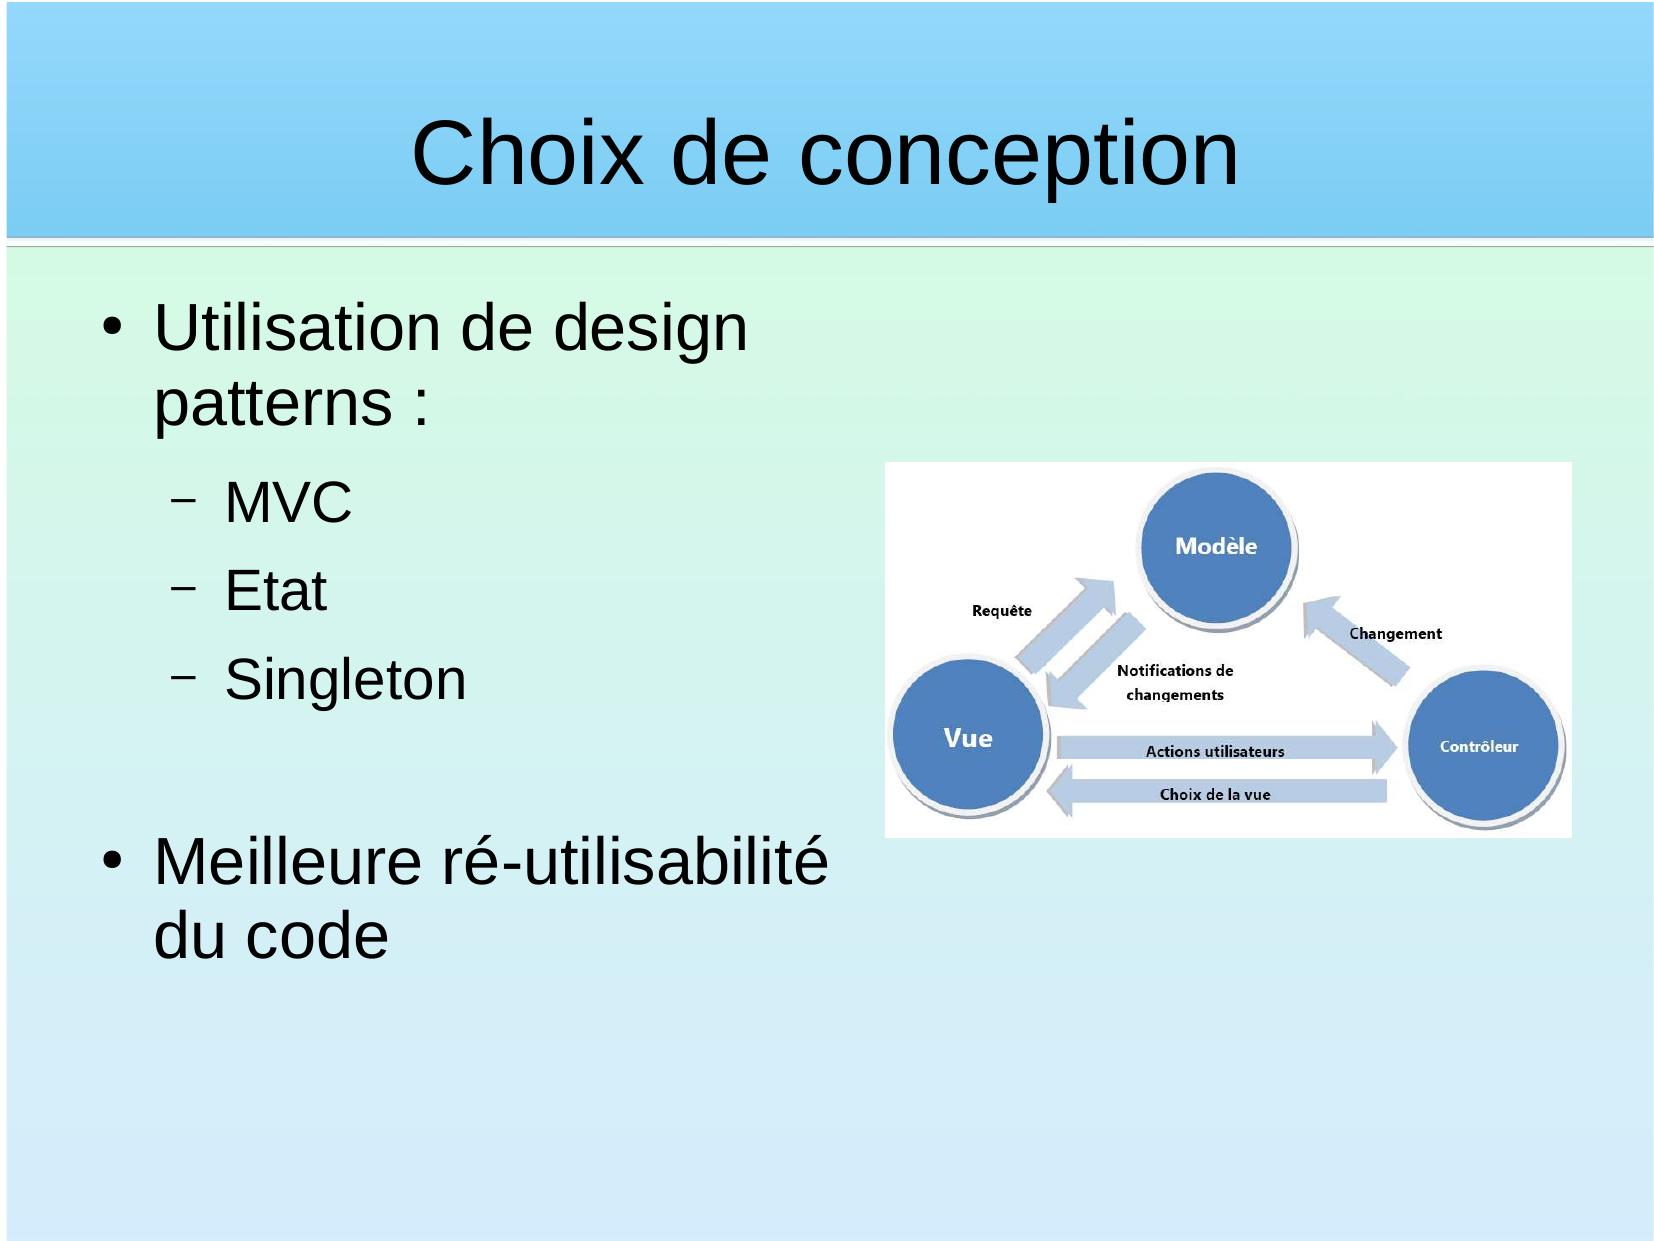

# Choix de conception
Utilisation de design patterns :
MVC
Etat
Singleton
Meilleure ré-utilisabilité du code
7